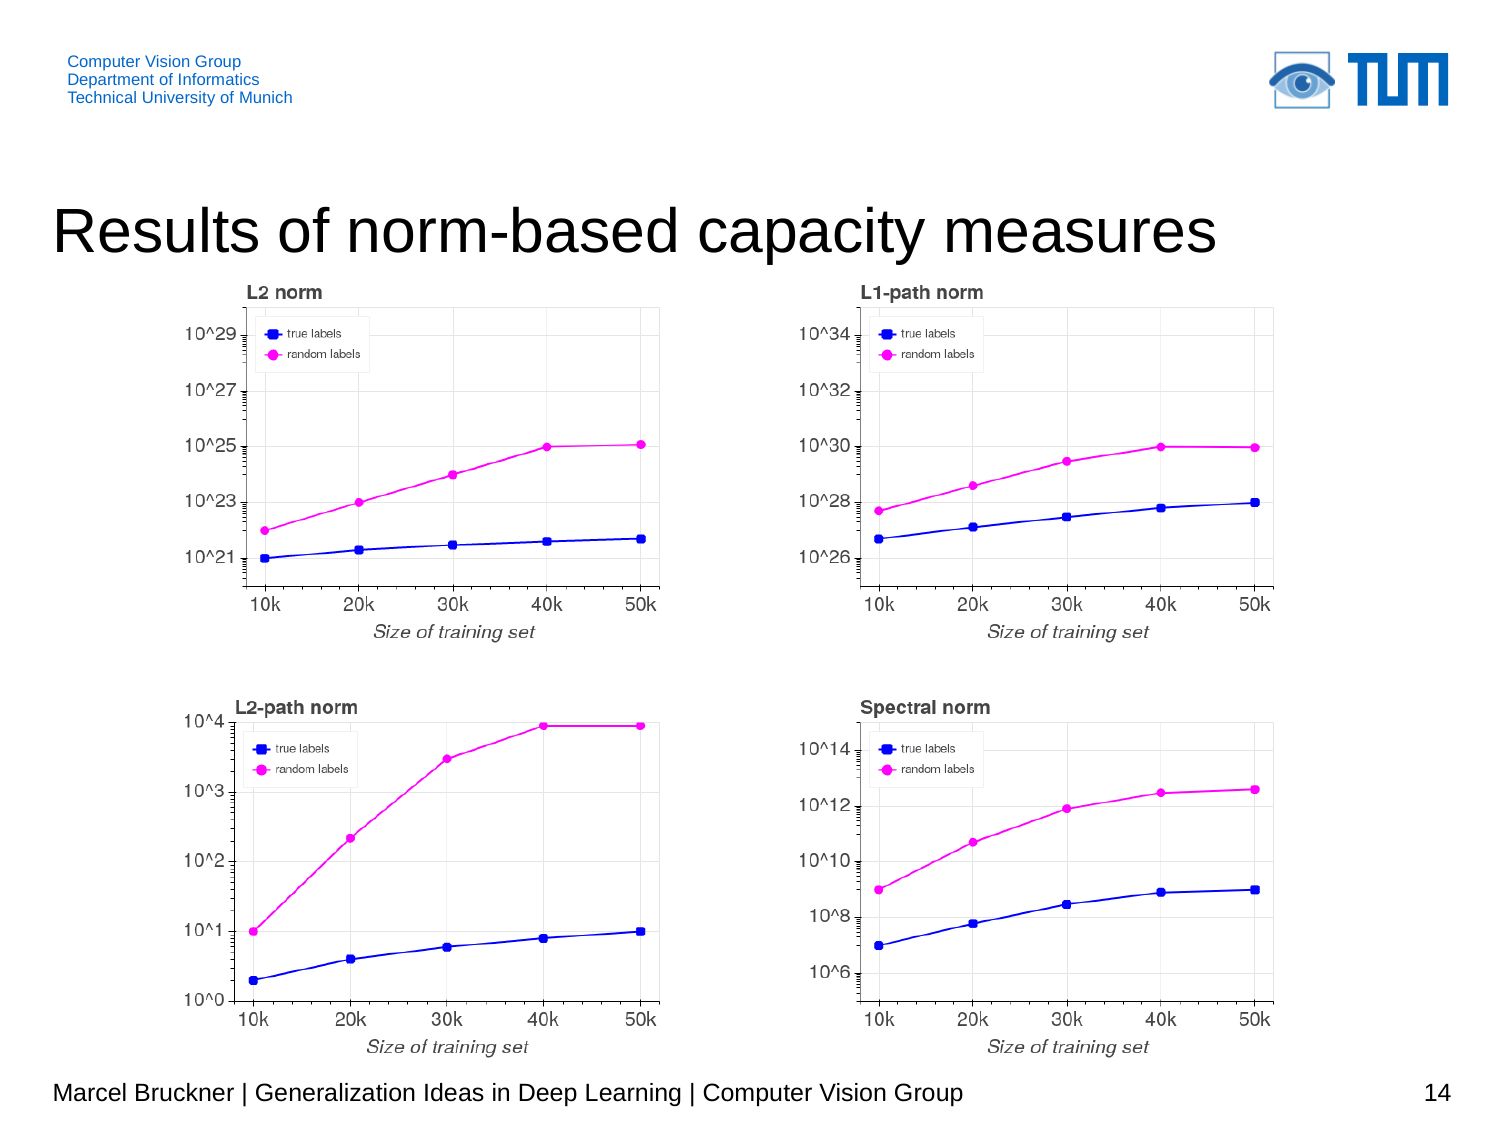

# Results of norm-based capacity measures
Marcel Bruckner | Generalization Ideas in Deep Learning | Computer Vision Group
14